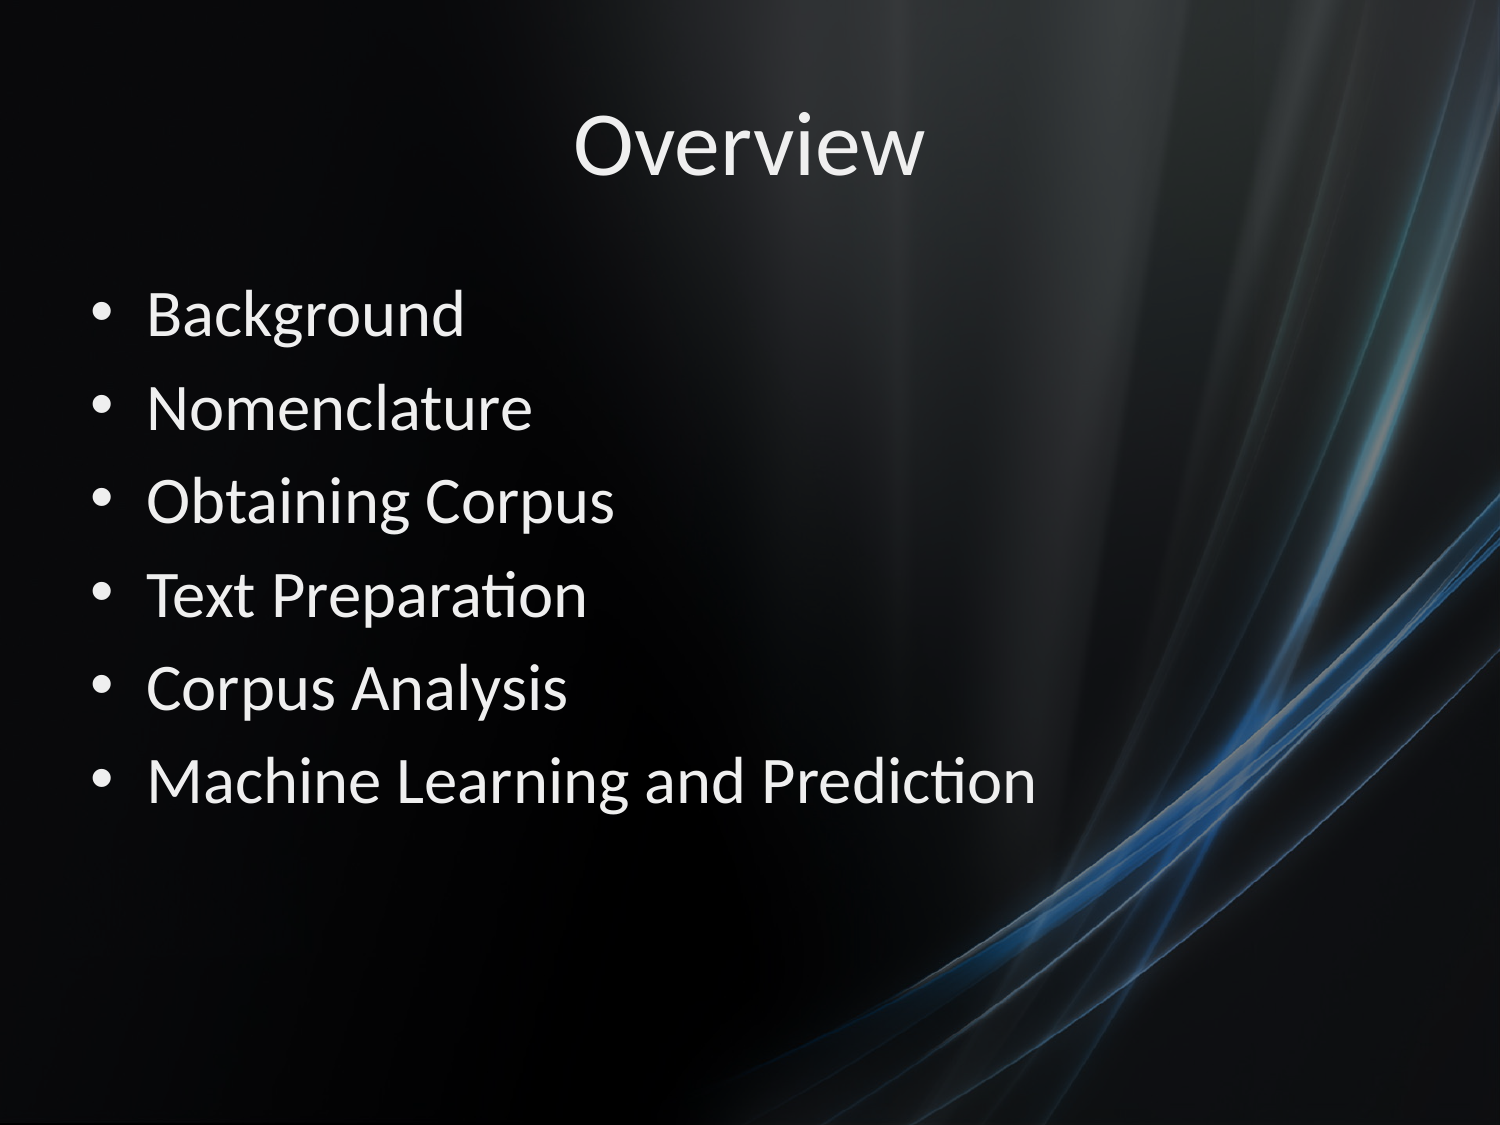

# Overview
Background
Nomenclature
Obtaining Corpus
Text Preparation
Corpus Analysis
Machine Learning and Prediction